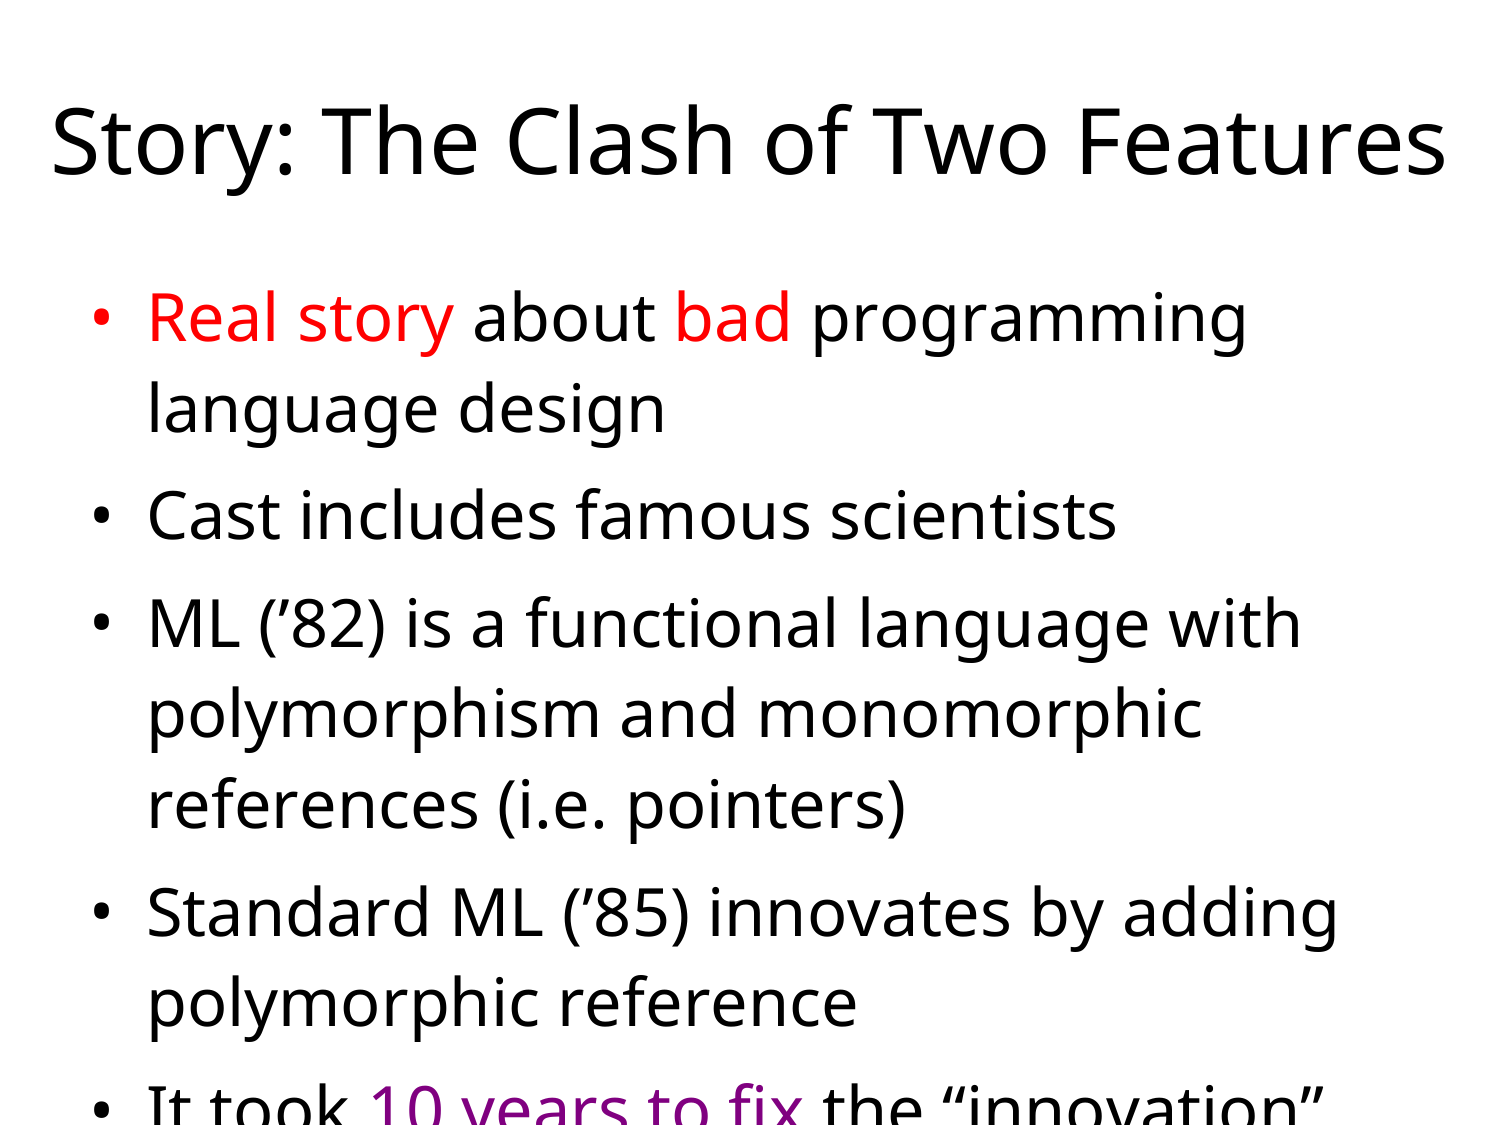

# Story: The Clash of Two Features
Real story about bad programming language design
Cast includes famous scientists
ML (’82) is a functional language with polymorphism and monomorphic references (i.e. pointers)
Standard ML (’85) innovates by adding polymorphic reference
It took 10 years to fix the “innovation”